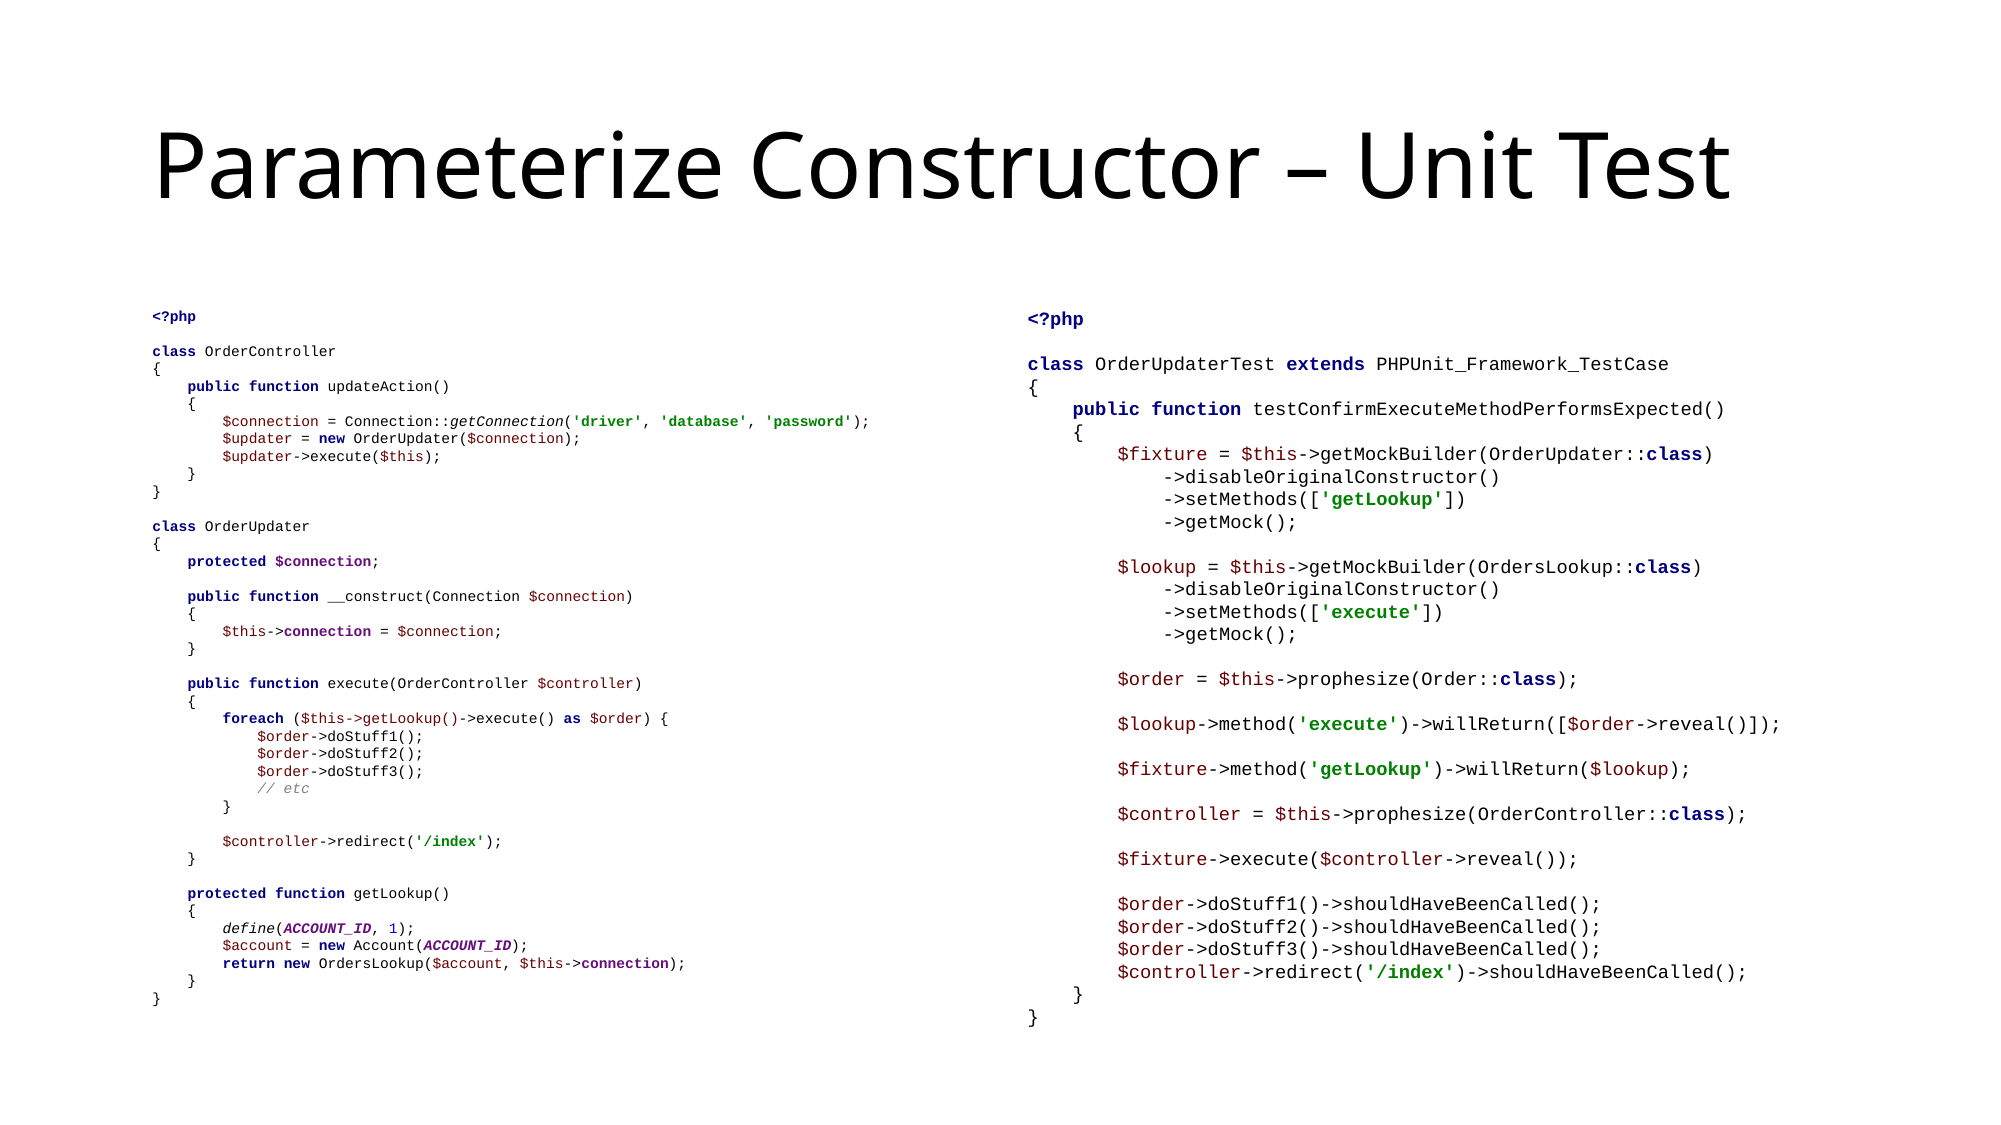

# Parameterize Constructor – Unit Test
<?php
class OrderController
{
 public function updateAction()
 {
 $connection = Connection::getConnection('driver', 'database', 'password');
 $updater = new OrderUpdater($connection);
 $updater->execute($this);
 }
}
class OrderUpdater
{
 protected $connection;
 public function __construct(Connection $connection)
 {
 $this->connection = $connection;
 }
 public function execute(OrderController $controller)
 {
 foreach ($this->getLookup()->execute() as $order) {
 $order->doStuff1();
 $order->doStuff2();
 $order->doStuff3();
 // etc
 }
 $controller->redirect('/index');
 }
 protected function getLookup()
 {
 define(ACCOUNT_ID, 1);
 $account = new Account(ACCOUNT_ID);
 return new OrdersLookup($account, $this->connection);
 }
}
<?php
class OrderUpdaterTest extends PHPUnit_Framework_TestCase
{
 public function testConfirmExecuteMethodPerformsExpected()
 {
 $fixture = $this->getMockBuilder(OrderUpdater::class)
 ->disableOriginalConstructor()
 ->setMethods(['getLookup'])
 ->getMock();
 $lookup = $this->getMockBuilder(OrdersLookup::class)
 ->disableOriginalConstructor()
 ->setMethods(['execute'])
 ->getMock();
 $order = $this->prophesize(Order::class);
 $lookup->method('execute')->willReturn([$order->reveal()]);
 $fixture->method('getLookup')->willReturn($lookup);
 $controller = $this->prophesize(OrderController::class);
 $fixture->execute($controller->reveal());
 $order->doStuff1()->shouldHaveBeenCalled();
 $order->doStuff2()->shouldHaveBeenCalled();
 $order->doStuff3()->shouldHaveBeenCalled();
 $controller->redirect('/index')->shouldHaveBeenCalled();
 }
}